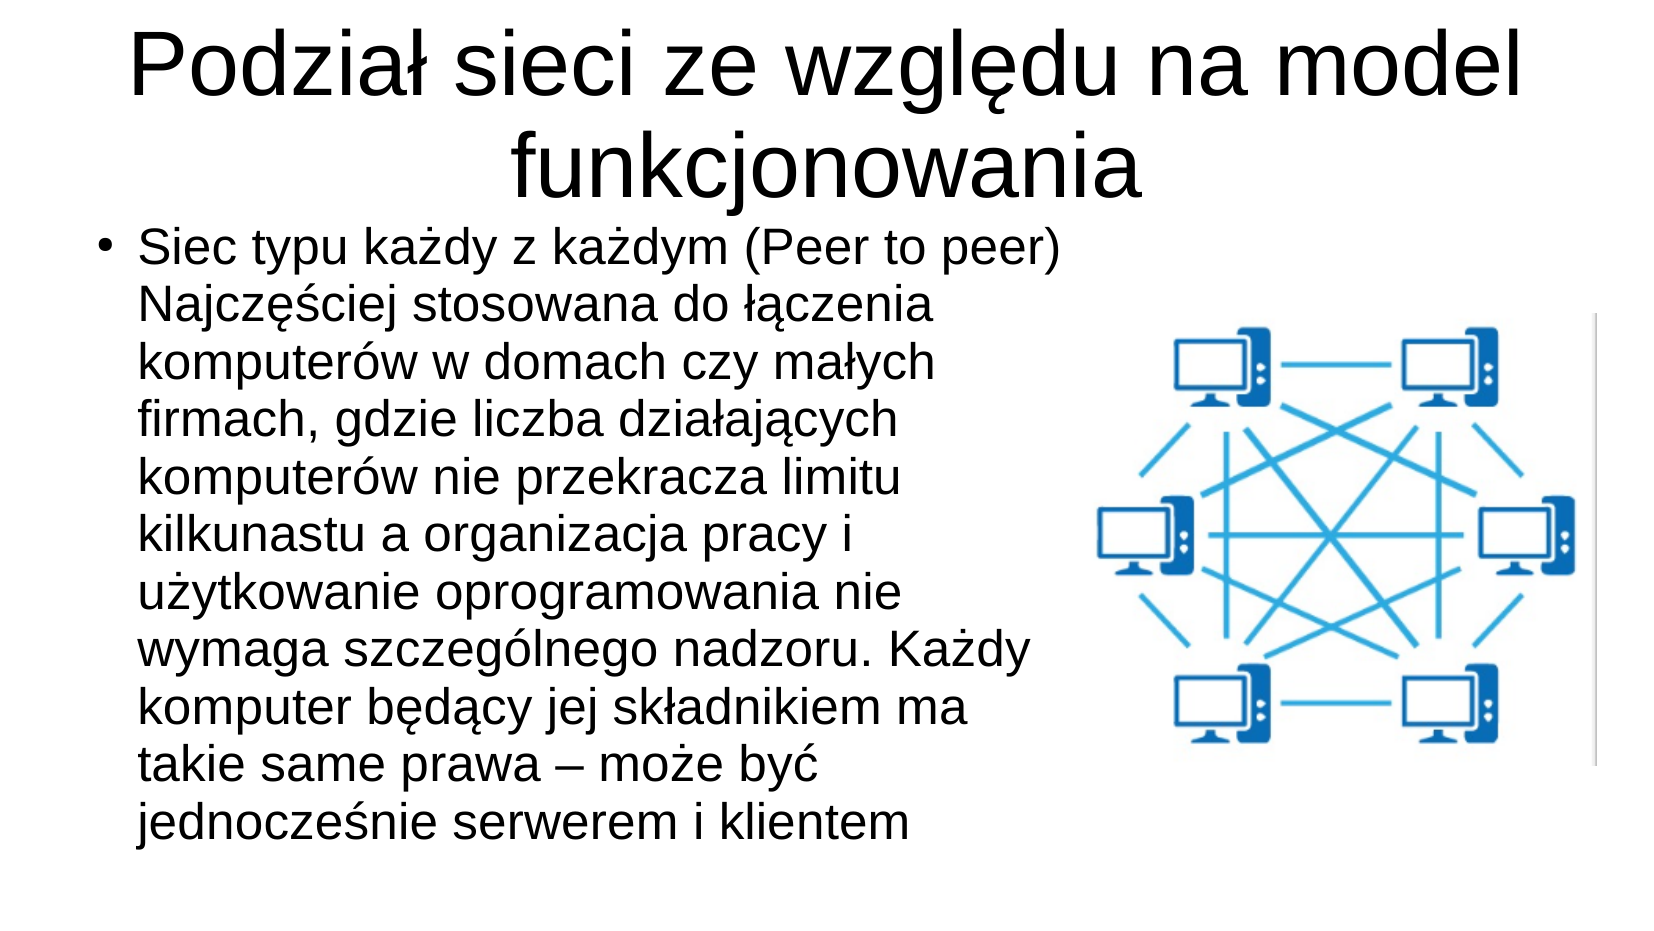

# Podział sieci ze względu na model funkcjonowania
Siec typu każdy z każdym (Peer to peer) Najczęściej stosowana do łączenia komputerów w domach czy małych firmach, gdzie liczba działających komputerów nie przekracza limitu kilkunastu a organizacja pracy i użytkowanie oprogramowania nie wymaga szczególnego nadzoru. Każdy komputer będący jej składnikiem ma takie same prawa – może być jednocześnie serwerem i klientem